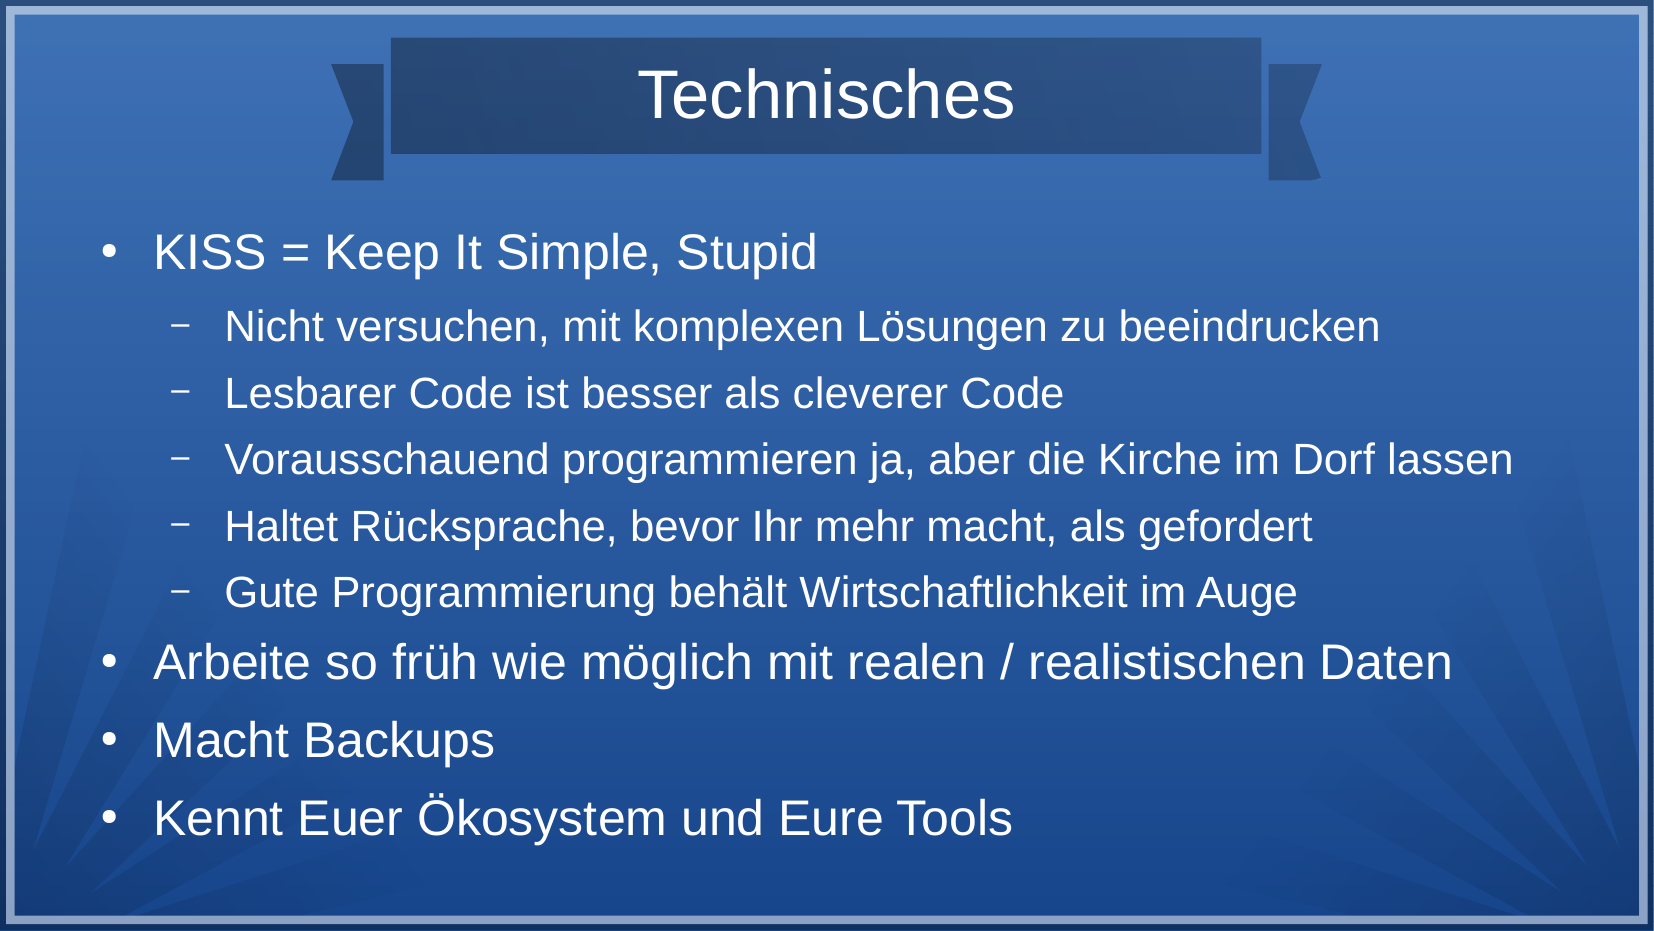

# Technisches
KISS = Keep It Simple, Stupid
Nicht versuchen, mit komplexen Lösungen zu beeindrucken
Lesbarer Code ist besser als cleverer Code
Vorausschauend programmieren ja, aber die Kirche im Dorf lassen
Haltet Rücksprache, bevor Ihr mehr macht, als gefordert
Gute Programmierung behält Wirtschaftlichkeit im Auge
Arbeite so früh wie möglich mit realen / realistischen Daten
Macht Backups
Kennt Euer Ökosystem und Eure Tools